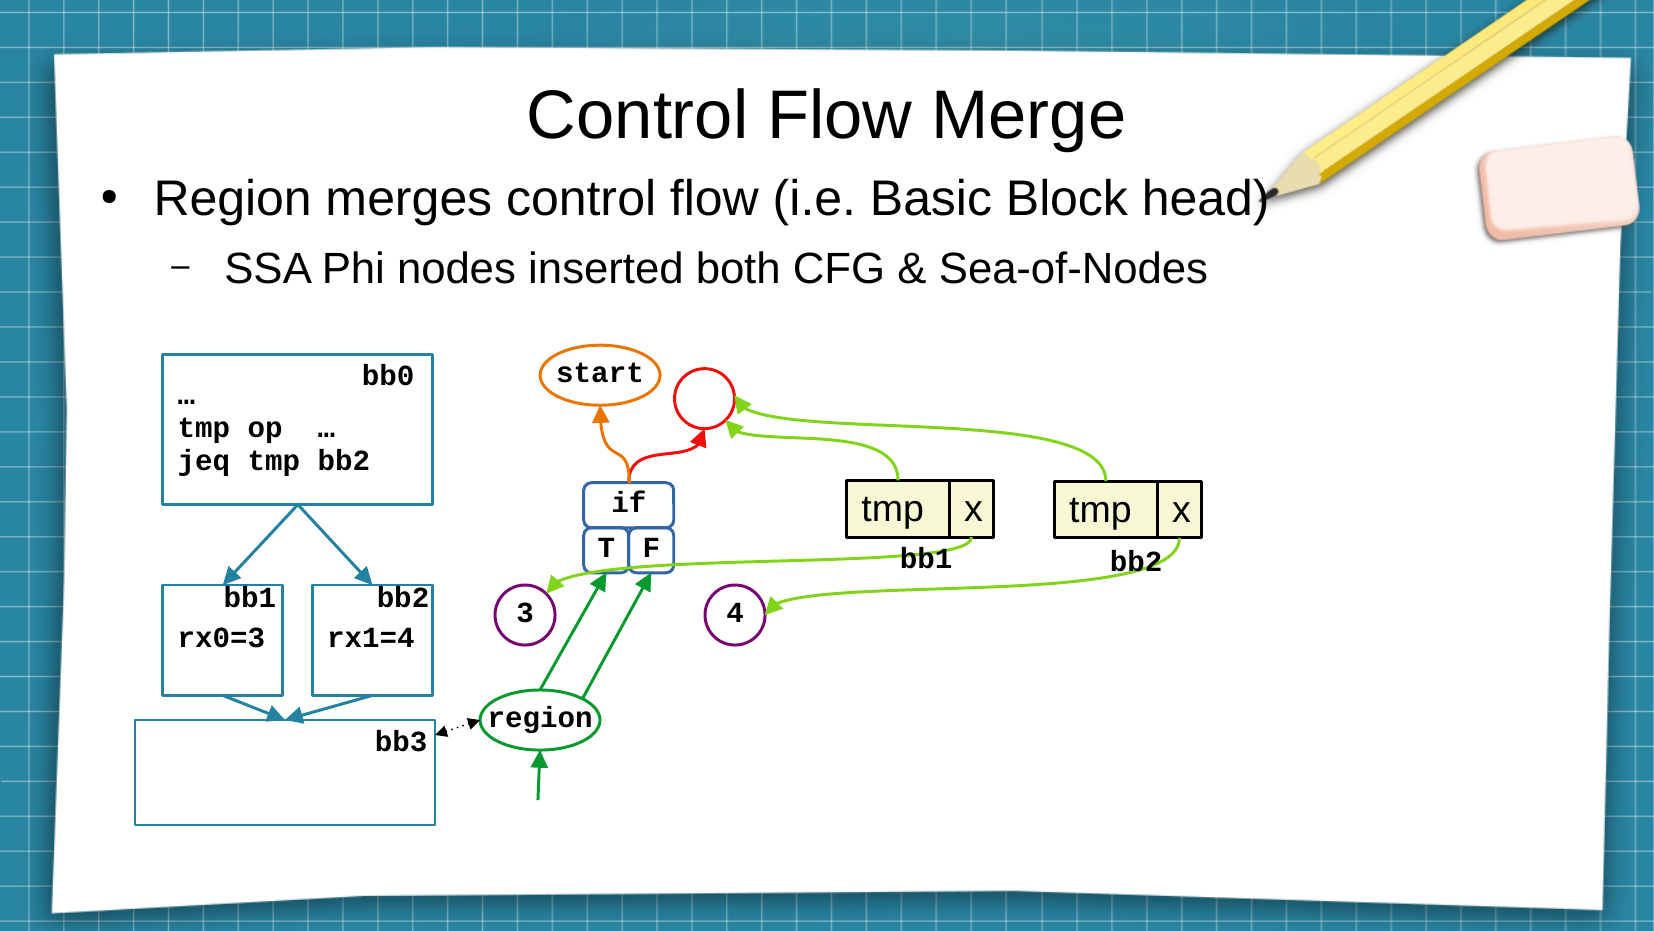

# Control Flow Merge
Region merges control flow (i.e. Basic Block head)
SSA Phi nodes inserted both CFG & Sea-of-Nodes
start
bb0
…
tmp op …
jeq tmp bb2
tmp
x
tmp
x
if
T
F
bb1
bb2
bb1
bb2
rx0=3
rx1=4
3
4
region
bb3